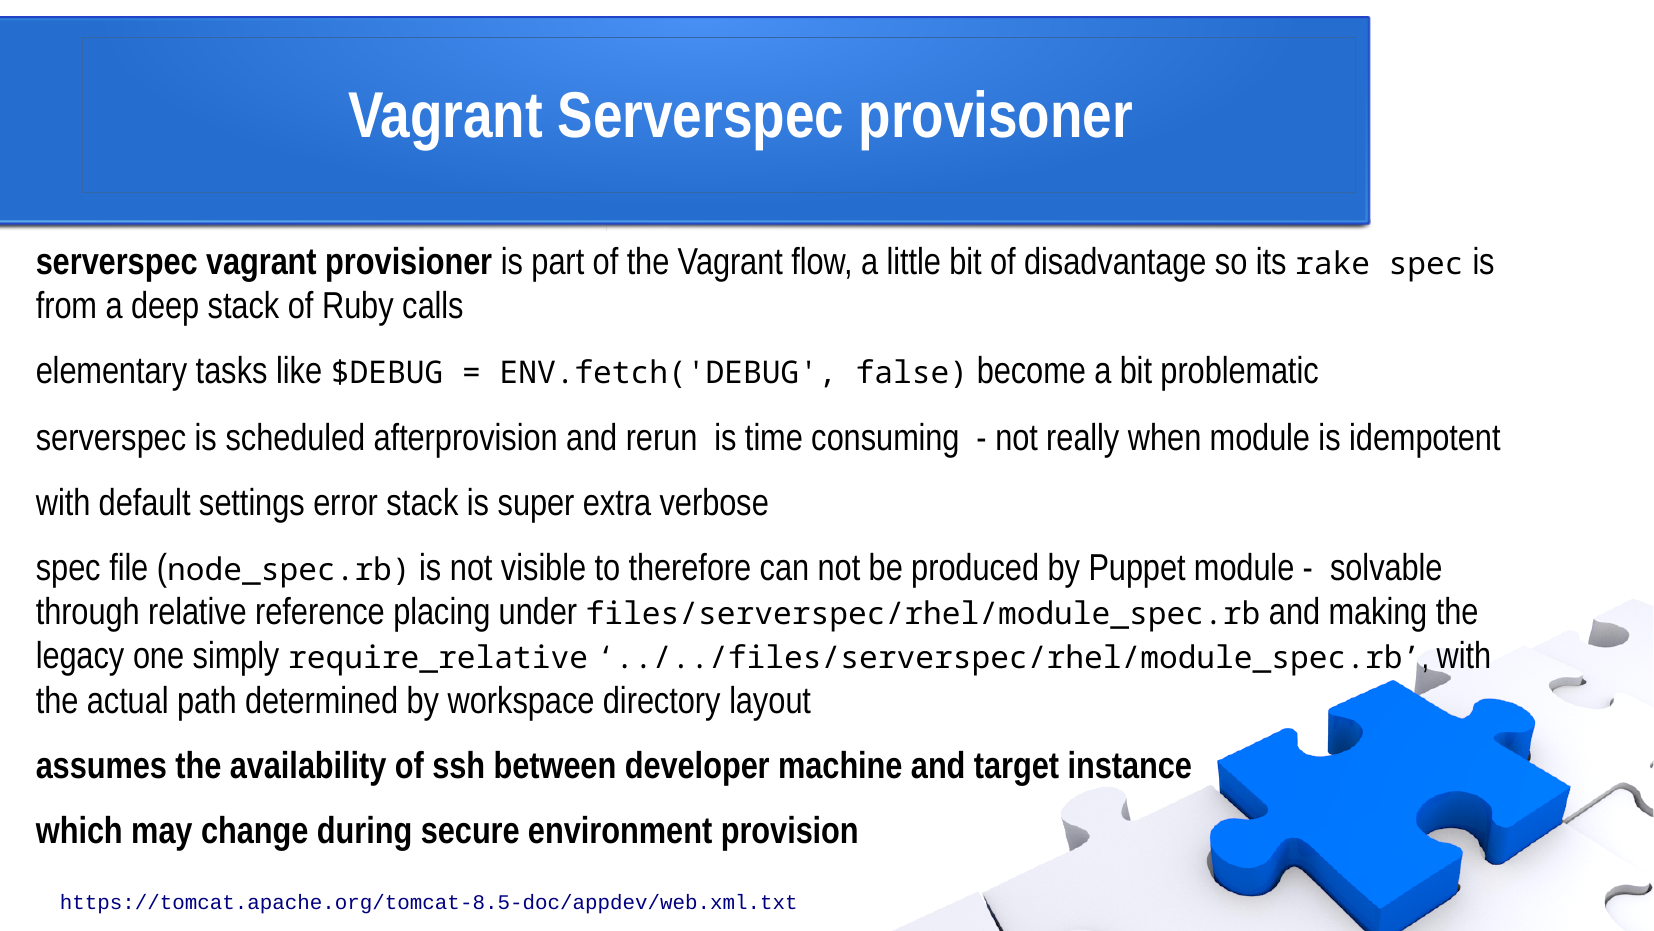

# Vagrant Serverspec provisoner
serverspec vagrant provisioner is part of the Vagrant flow, a little bit of disadvantage so its rake spec is from a deep stack of Ruby calls
elementary tasks like $DEBUG = ENV.fetch('DEBUG', false) become a bit problematic
serverspec is scheduled afterprovision and rerun is time consuming - not really when module is idempotent
with default settings error stack is super extra verbose
spec file (node_spec.rb) is not visible to therefore can not be produced by Puppet module - solvable through relative reference placing under files/serverspec/rhel/module_spec.rb and making the legacy one simply require_relative ‘../../files/serverspec/rhel/module_spec.rb’, with the actual path determined by workspace directory layout
assumes the availability of ssh between developer machine and target instance
which may change during secure environment provision
https://tomcat.apache.org/tomcat-8.5-doc/appdev/web.xml.txt